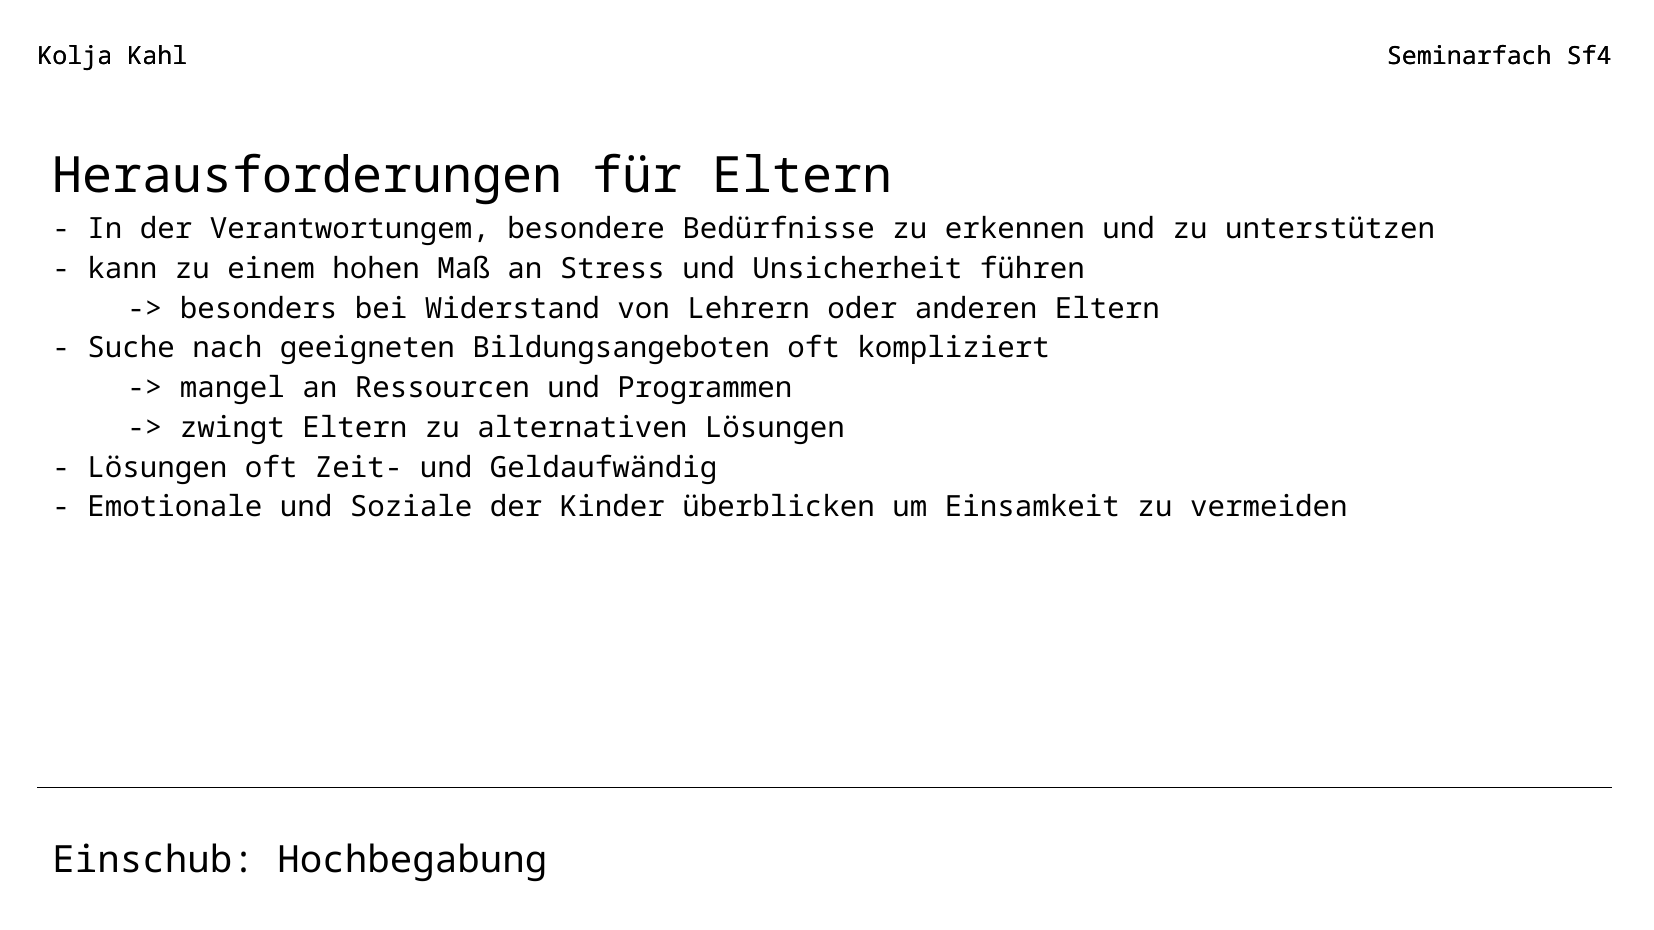

Kolja Kahl
Seminarfach Sf4
Kolja Kahl
Seminarfach Sf4
Herausforderungen für Eltern
- In der Verantwortungem, besondere Bedürfnisse zu erkennen und zu unterstützen
- kann zu einem hohen Maß an Stress und Unsicherheit führen
	-> besonders bei Widerstand von Lehrern oder anderen Eltern
- Suche nach geeigneten Bildungsangeboten oft kompliziert
	-> mangel an Ressourcen und Programmen
	-> zwingt Eltern zu alternativen Lösungen
- Lösungen oft Zeit- und Geldaufwändig
- Emotionale und Soziale der Kinder überblicken um Einsamkeit zu vermeiden
Einschub: Hochbegabung